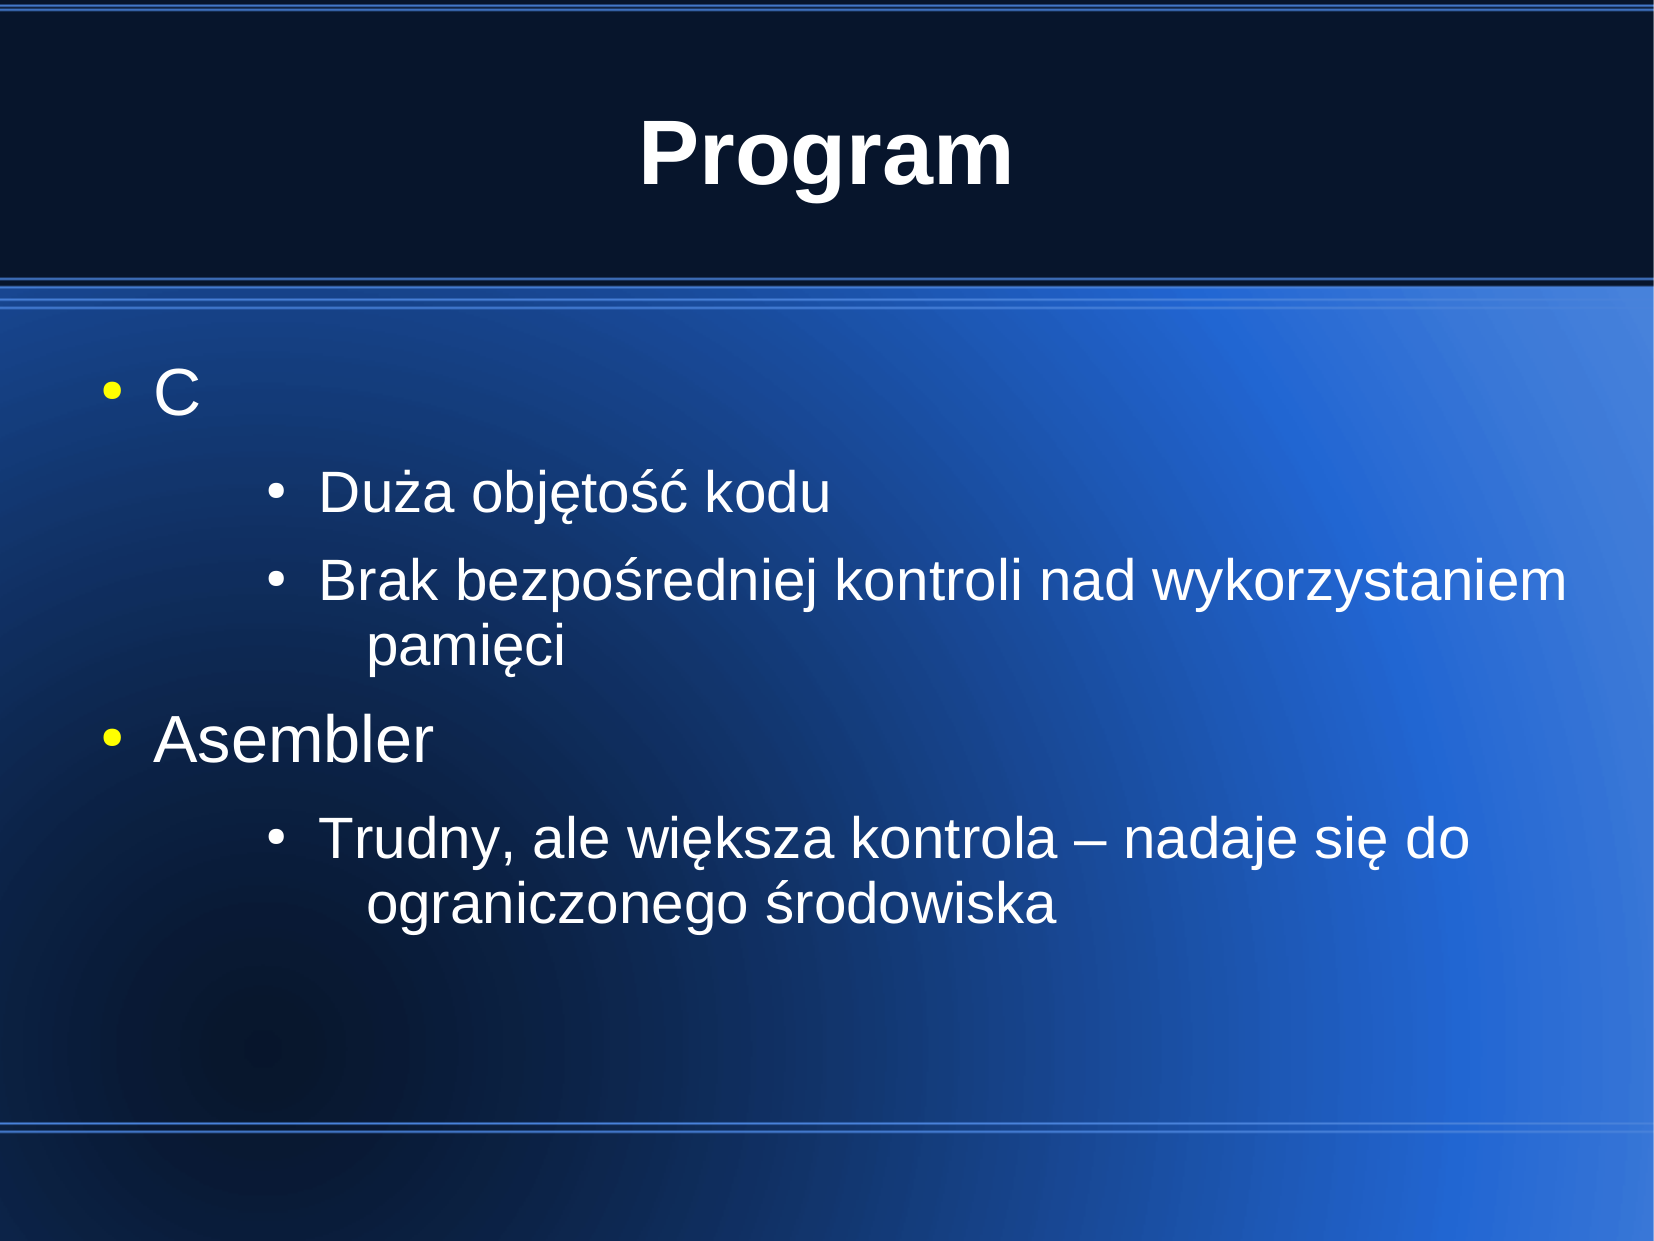

# Program
C
Duża objętość kodu
Brak bezpośredniej kontroli nad wykorzystaniem pamięci
Asembler
Trudny, ale większa kontrola – nadaje się do ograniczonego środowiska